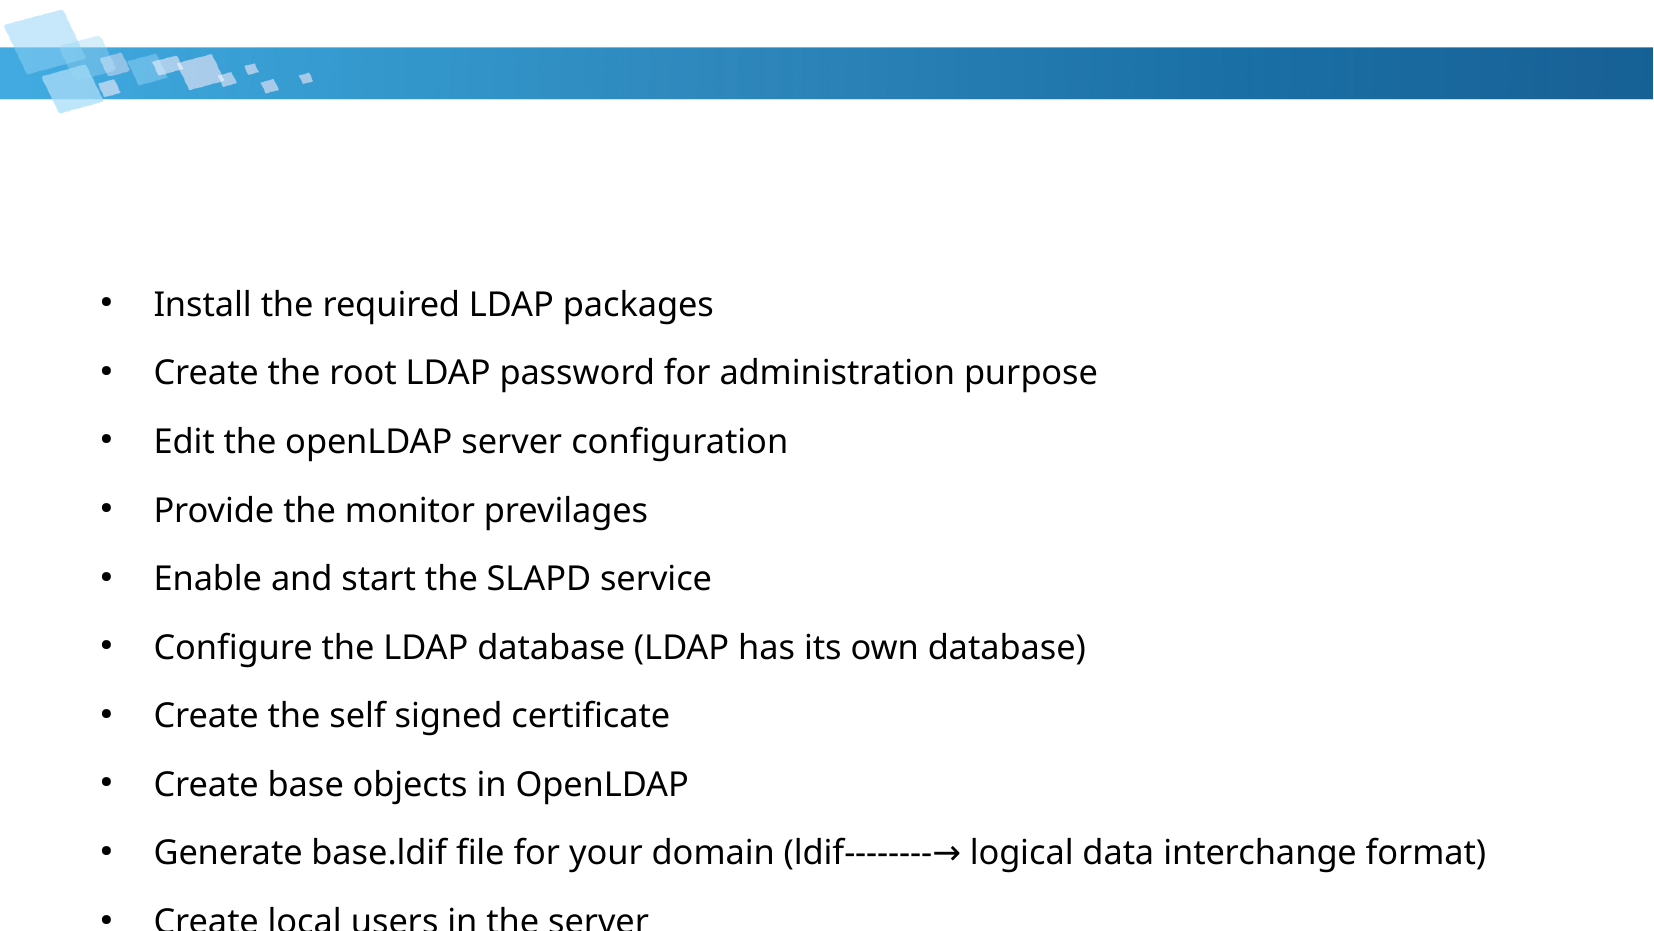

#
Install the required LDAP packages
Create the root LDAP password for administration purpose
Edit the openLDAP server configuration
Provide the monitor previlages
Enable and start the SLAPD service
Configure the LDAP database (LDAP has its own database)
Create the self signed certificate
Create base objects in OpenLDAP
Generate base.ldif file for your domain (ldif--------→ logical data interchange format)
Create local users in the server
Import users into the LDAP database
Test the configuration